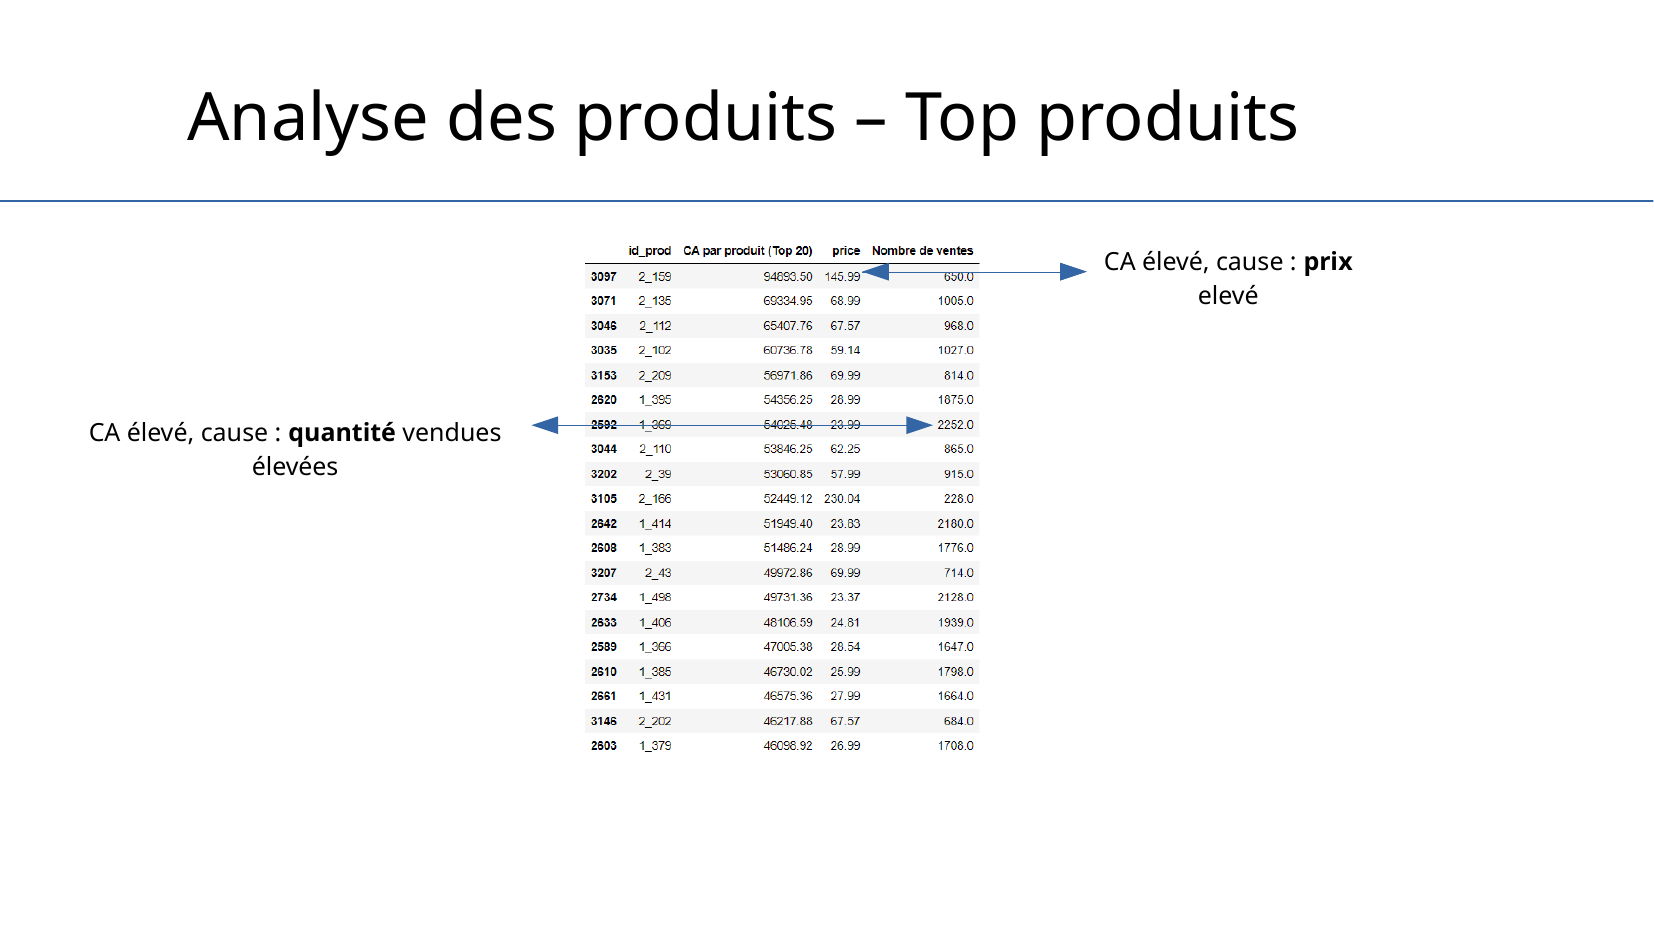

# Analyse des produits – Top produits
CA élevé, cause : prix elevé
CA élevé, cause : quantité vendues élevées